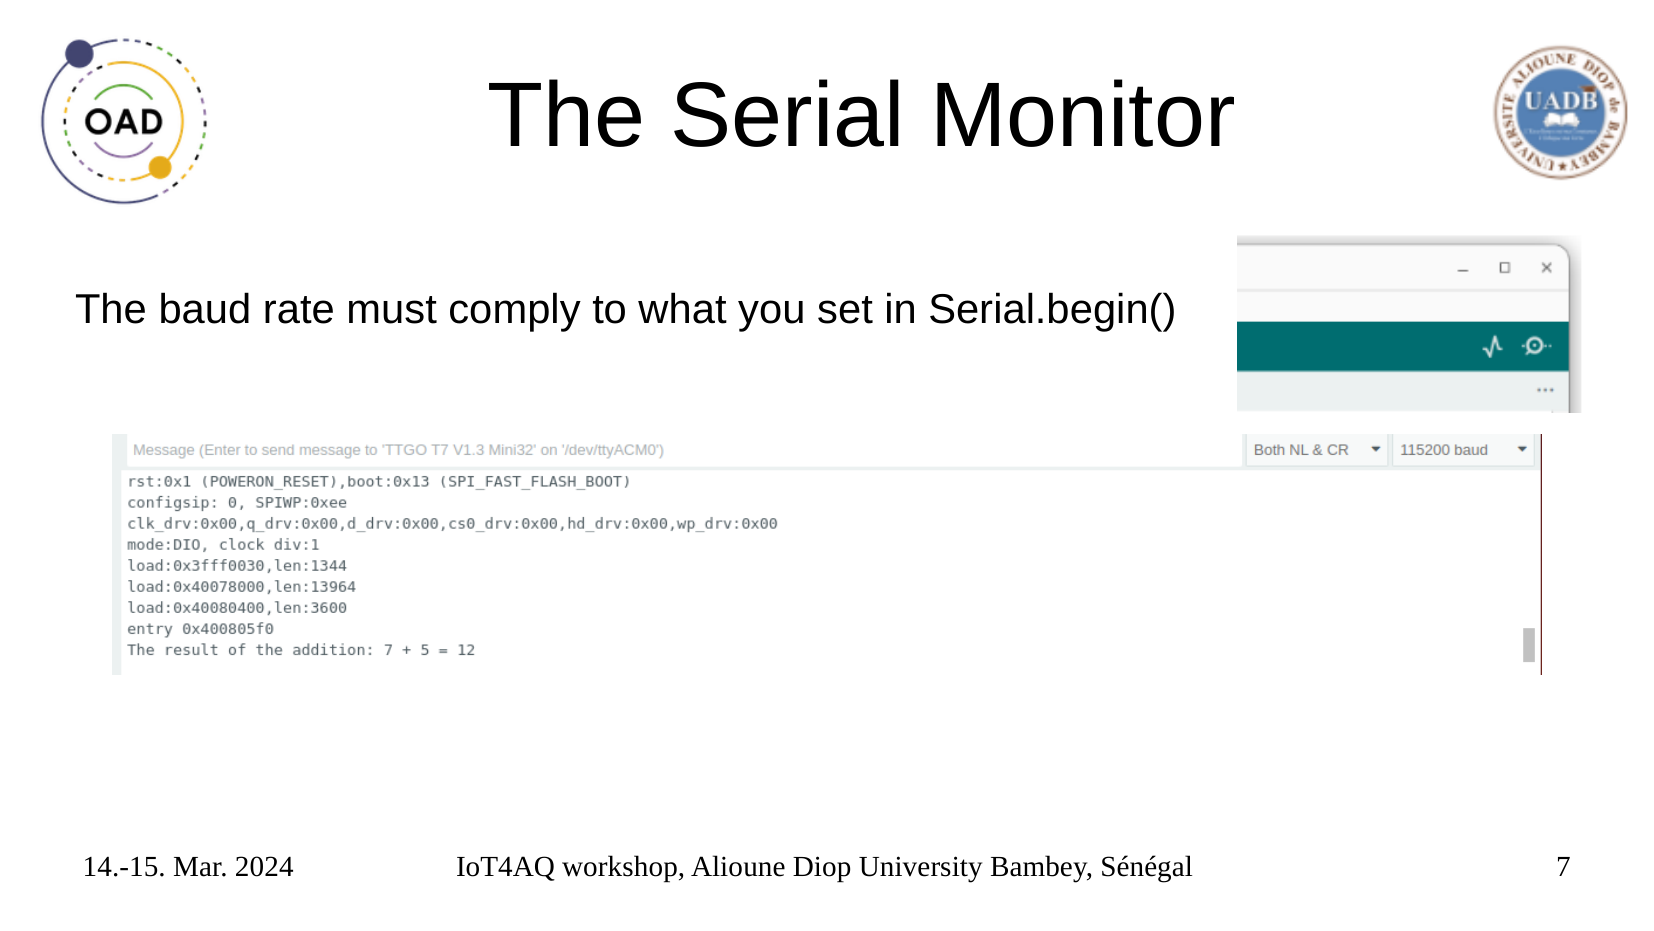

# The Serial Monitor
The baud rate must comply to what you set in Serial.begin()
14.-15. Mar. 2024
IoT4AQ workshop, Alioune Diop University Bambey, Sénégal
7